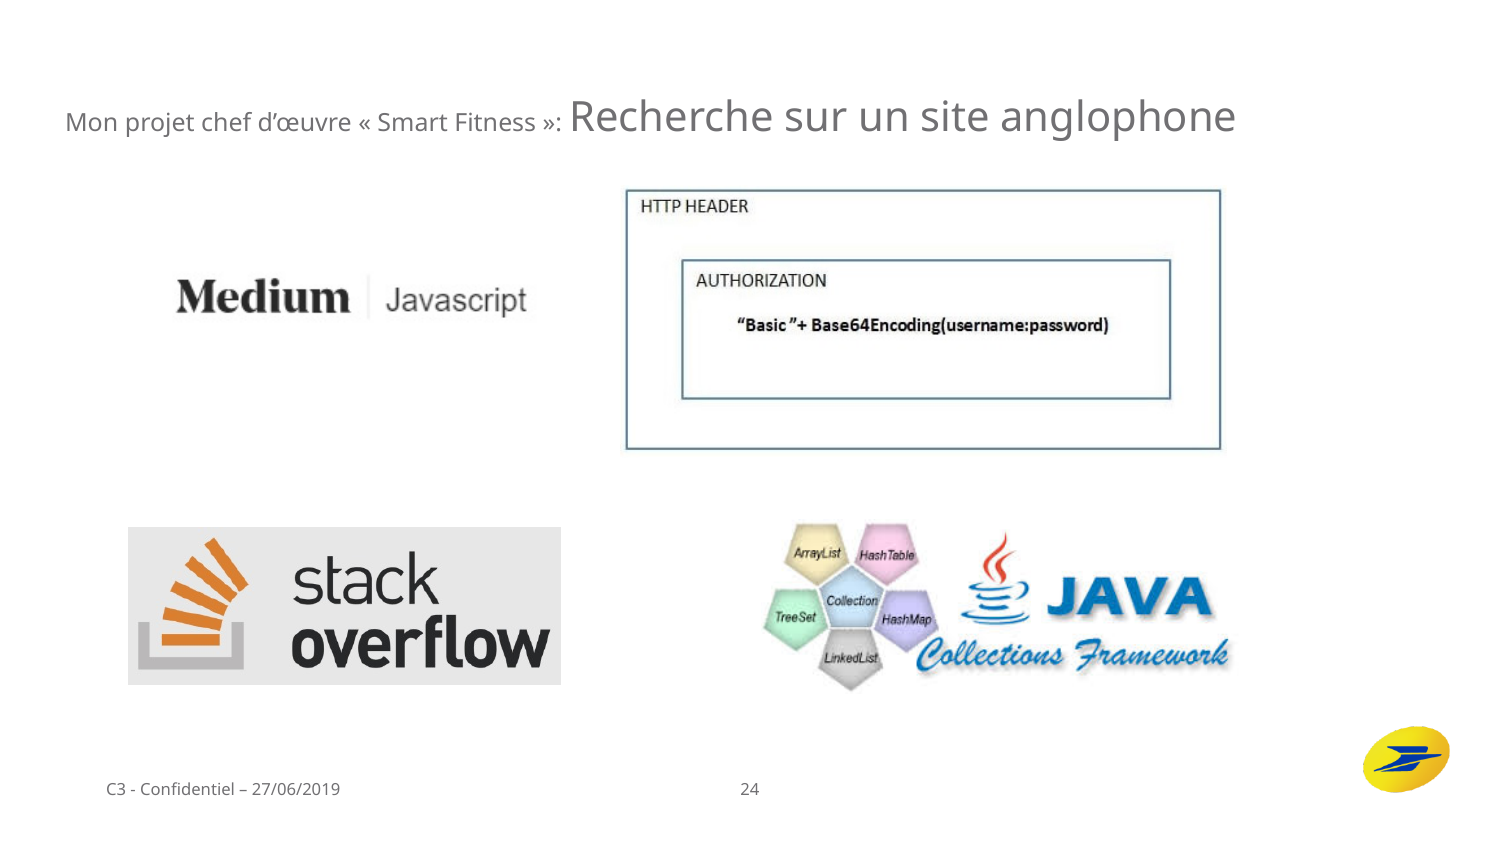

# Mon projet chef d’œuvre « Smart Fitness »: Recherche sur un site anglophone